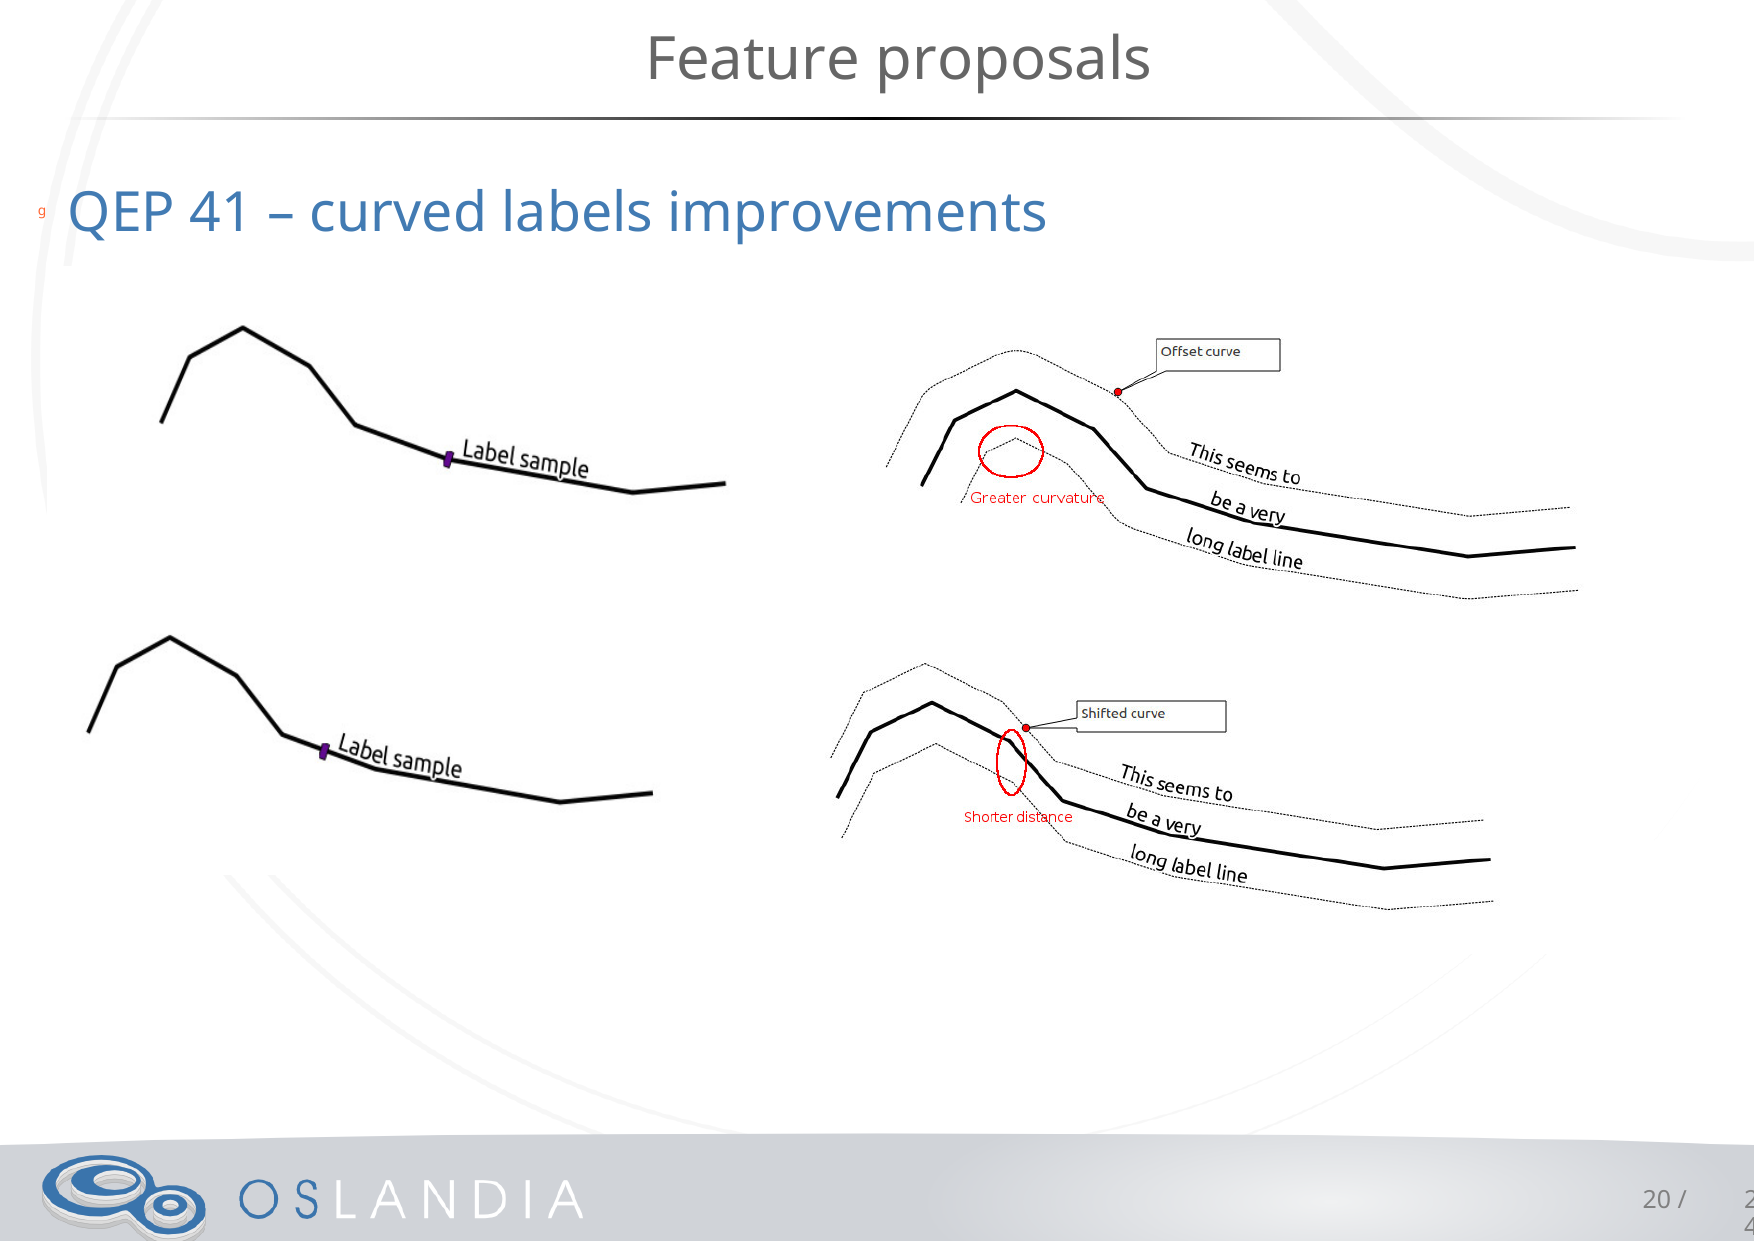

# Feature proposals
QEP 41 – curved labels improvements